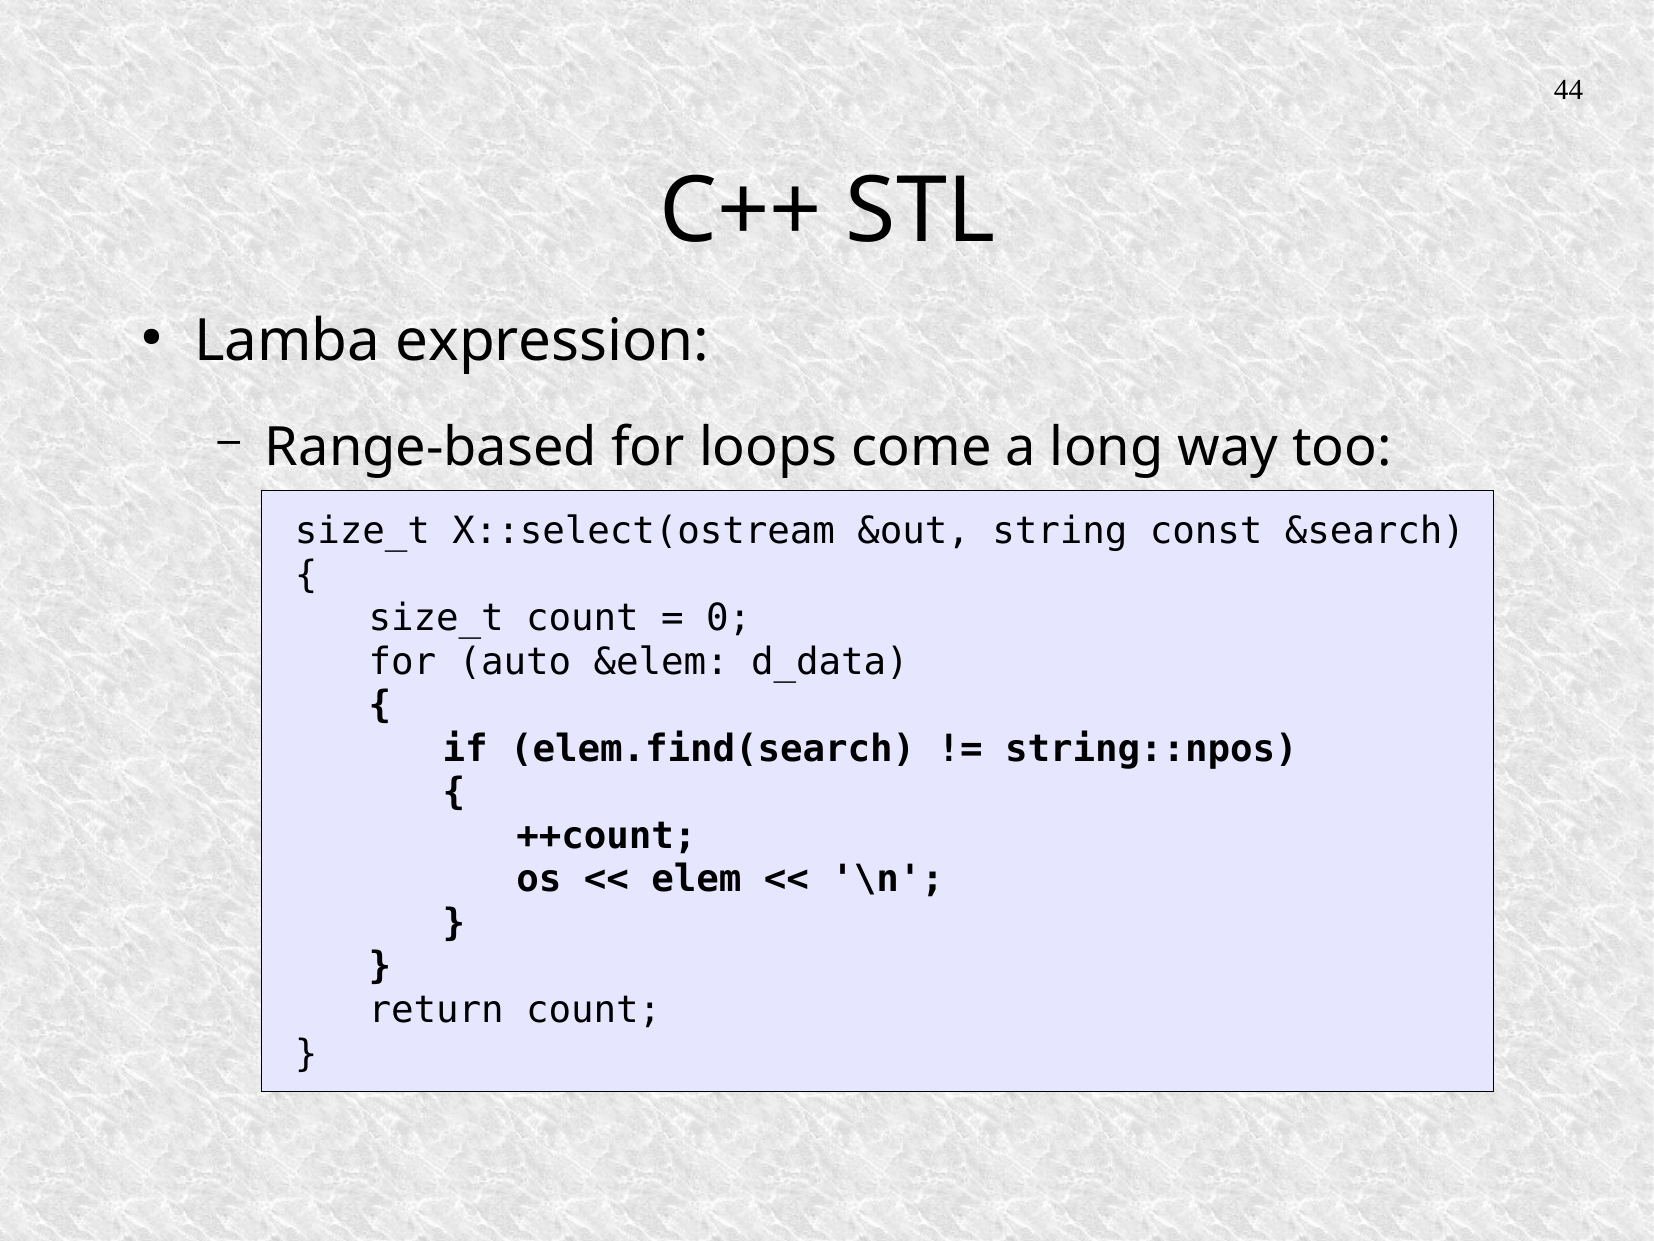

44
# C++ STL
Lamba expression:
Range-based for loops come a long way too:
size_t X::select(ostream &out, string const &search)
{
	size_t count = 0;
	for (auto &elem: d_data)
	{
		if (elem.find(search) != string::npos)
		{
			++count;
			os << elem << '\n';
		}
	}
	return count;
}